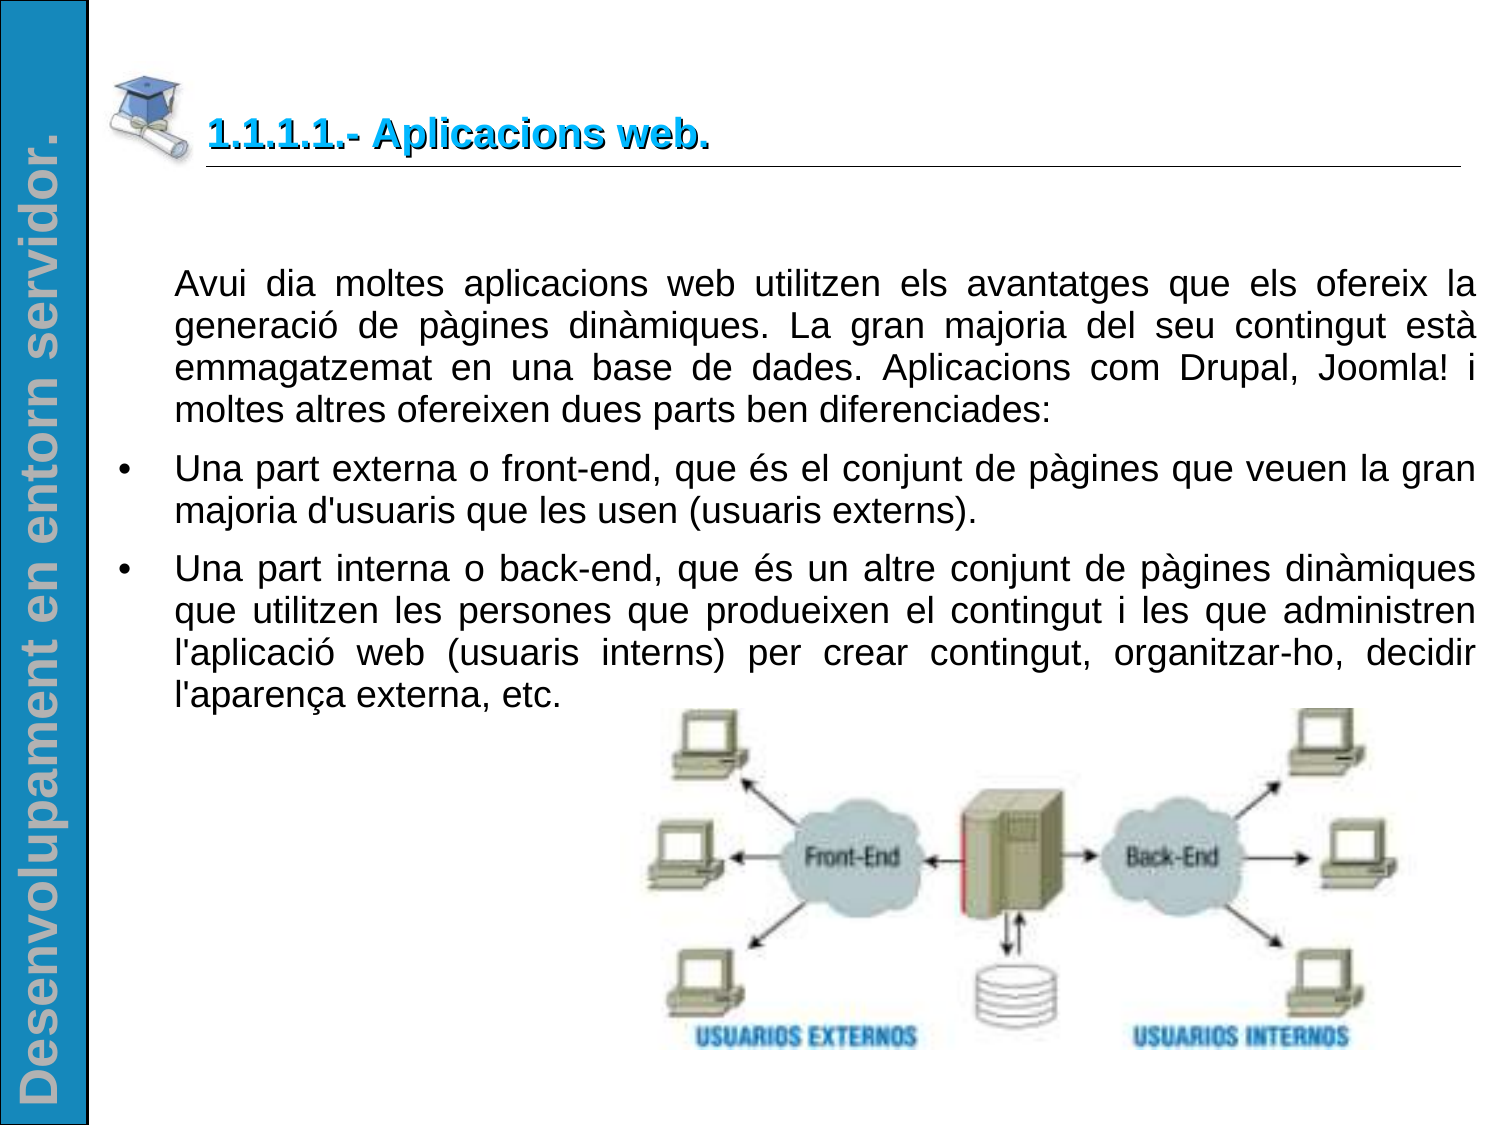

# 1.1.1.1.- Aplicacions web.
Avui dia moltes aplicacions web utilitzen els avantatges que els ofereix la generació de pàgines dinàmiques. La gran majoria del seu contingut està emmagatzemat en una base de dades. Aplicacions com Drupal, Joomla! i moltes altres ofereixen dues parts ben diferenciades:
Una part externa o front-end, que és el conjunt de pàgines que veuen la gran majoria d'usuaris que les usen (usuaris externs).
Una part interna o back-end, que és un altre conjunt de pàgines dinàmiques que utilitzen les persones que produeixen el contingut i les que administren l'aplicació web (usuaris interns) per crear contingut, organitzar-ho, decidir l'aparença externa, etc.